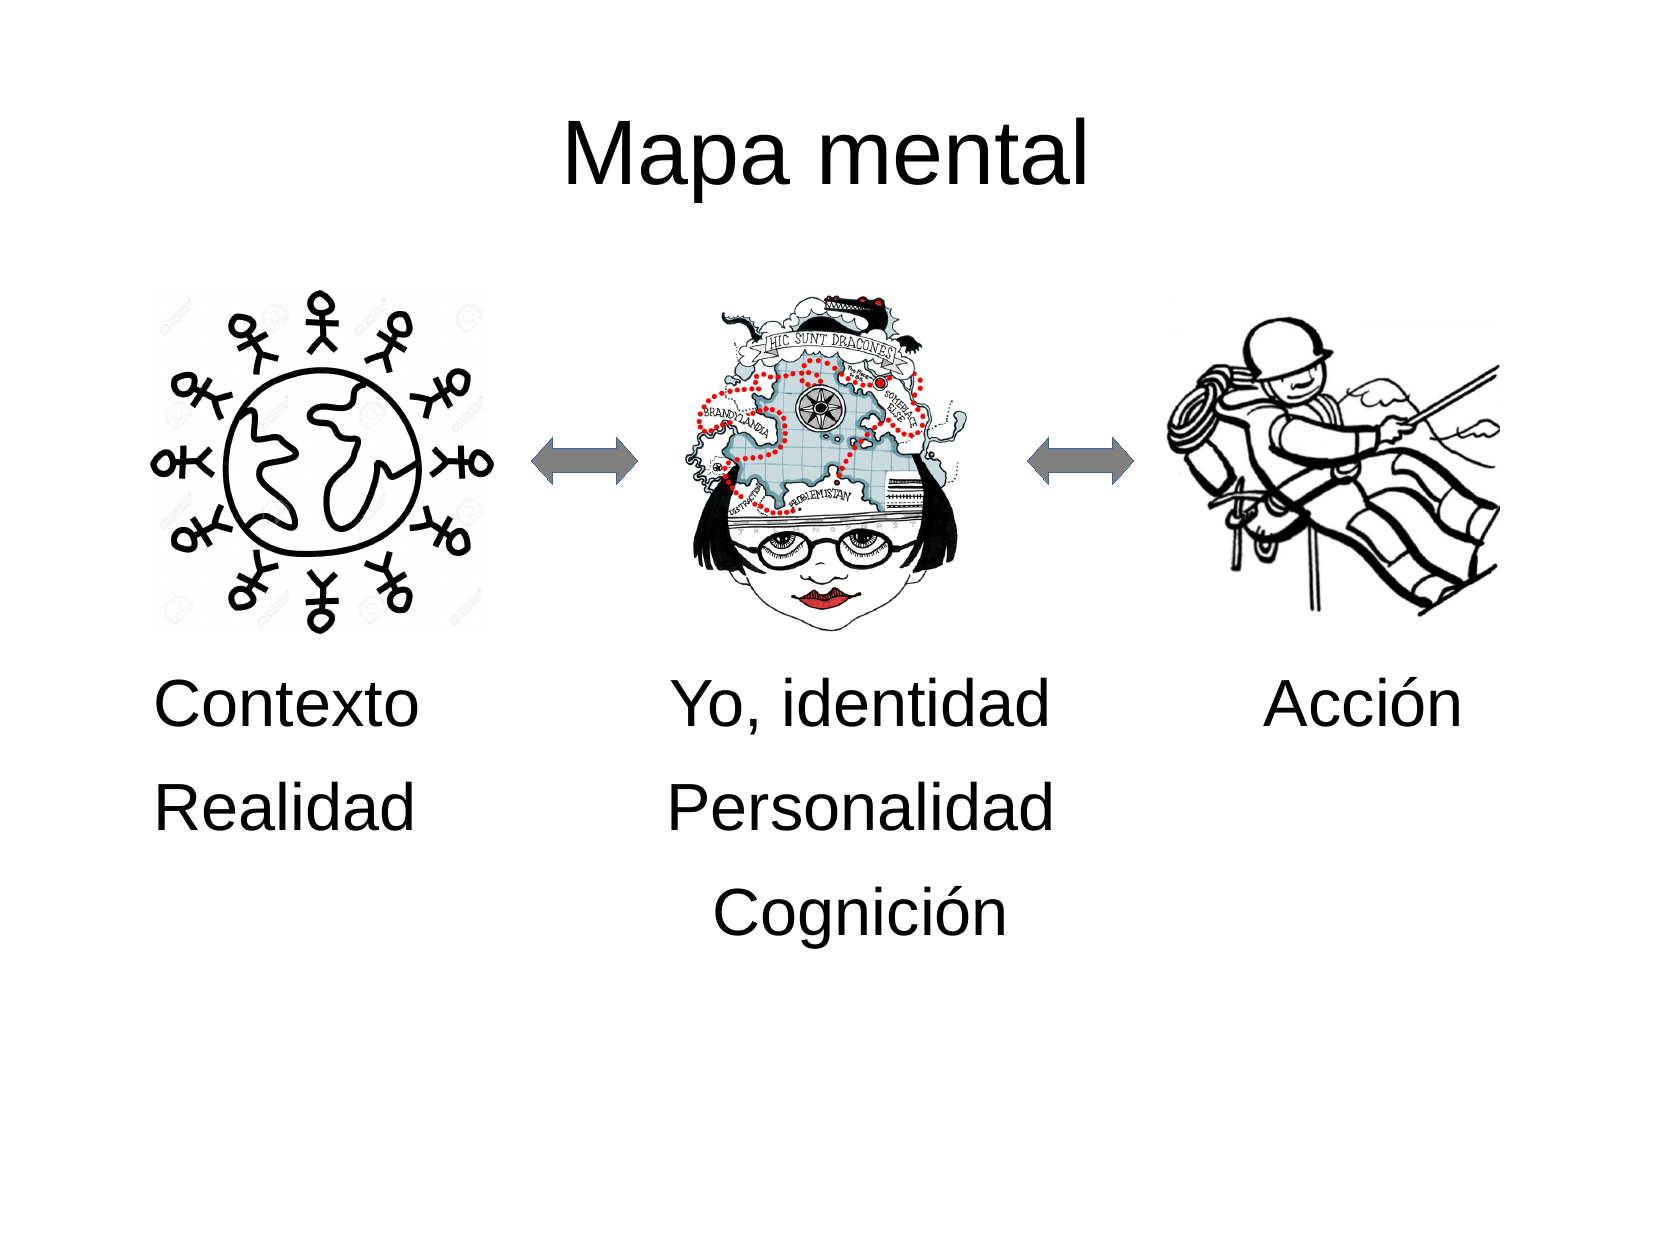

# Mapa mental
Contexto
Realidad
Yo, identidad
Personalidad
Cognición
Acción